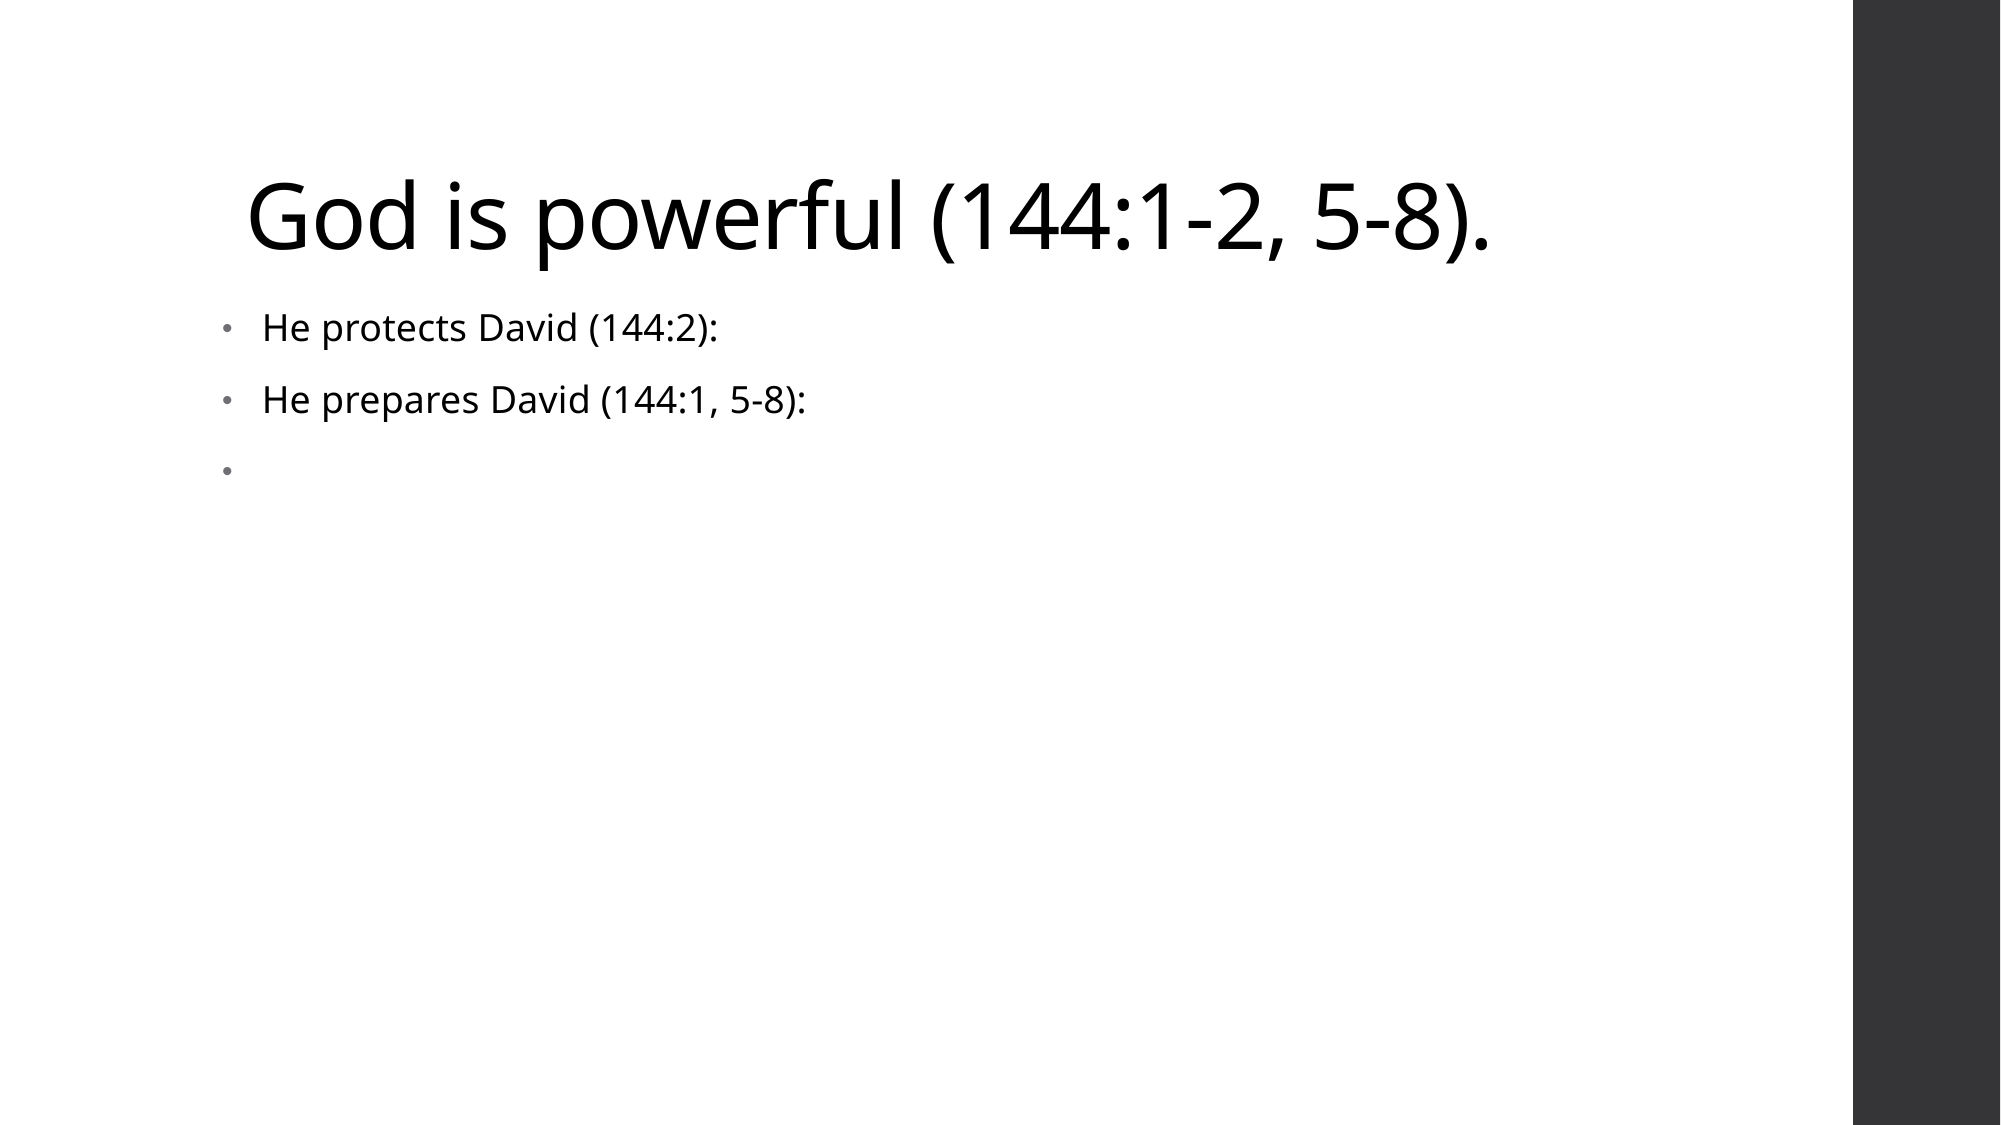

# God is powerful (144:1-2, 5-8).
 He protects David (144:2):
 He prepares David (144:1, 5-8):